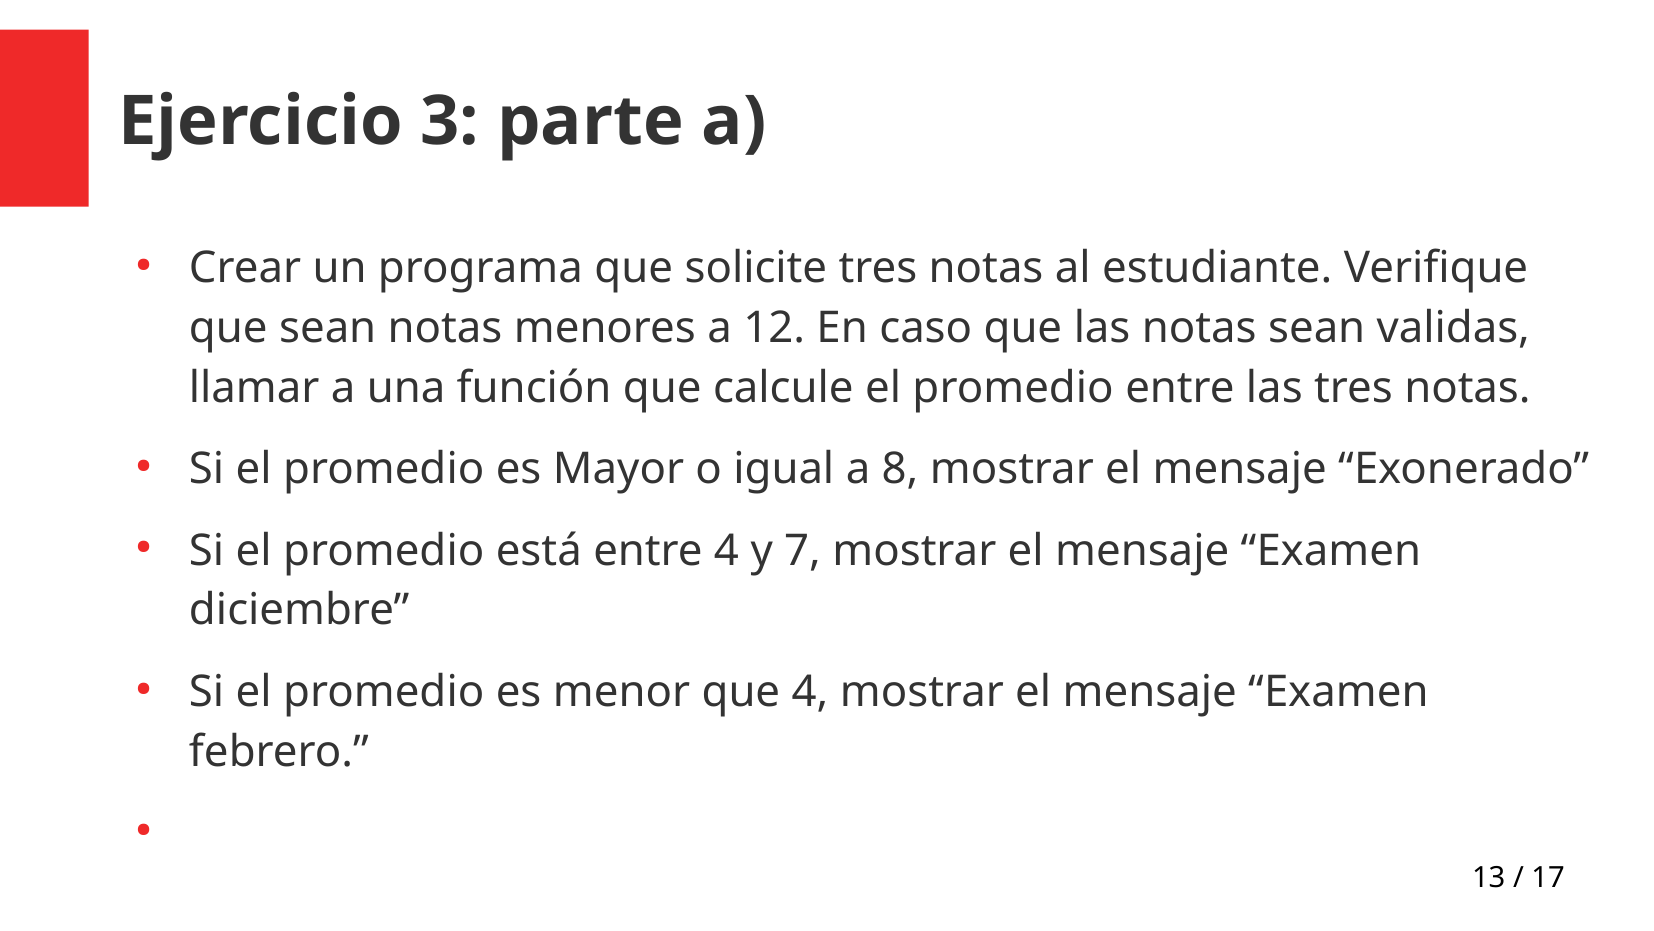

# Ejercicio 3: parte a)
Crear un programa que solicite tres notas al estudiante. Verifique que sean notas menores a 12. En caso que las notas sean validas, llamar a una función que calcule el promedio entre las tres notas.
Si el promedio es Mayor o igual a 8, mostrar el mensaje “Exonerado”
Si el promedio está entre 4 y 7, mostrar el mensaje “Examen diciembre”
Si el promedio es menor que 4, mostrar el mensaje “Examen febrero.”
13